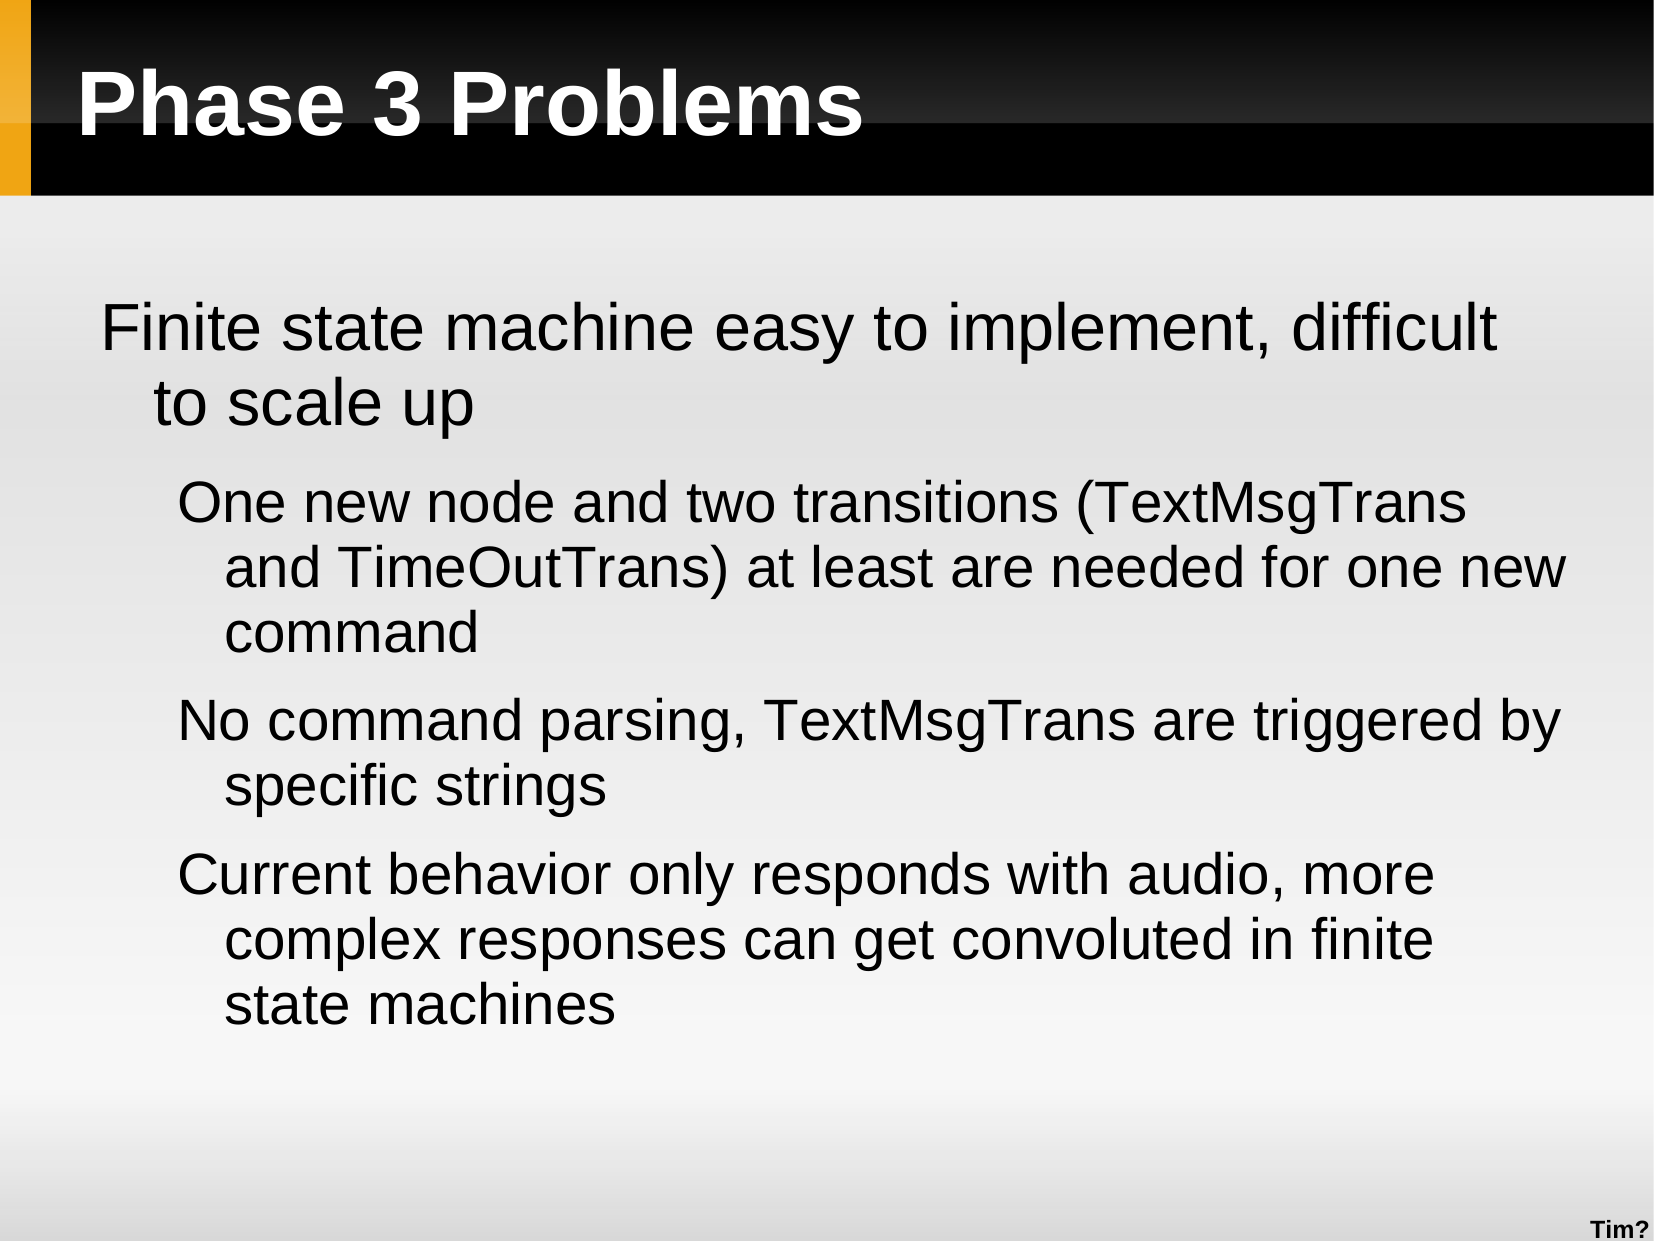

# Phase 3 Problems
Finite state machine easy to implement, difficult to scale up
One new node and two transitions (TextMsgTrans and TimeOutTrans) at least are needed for one new command
No command parsing, TextMsgTrans are triggered by specific strings
Current behavior only responds with audio, more complex responses can get convoluted in finite state machines
Tim?